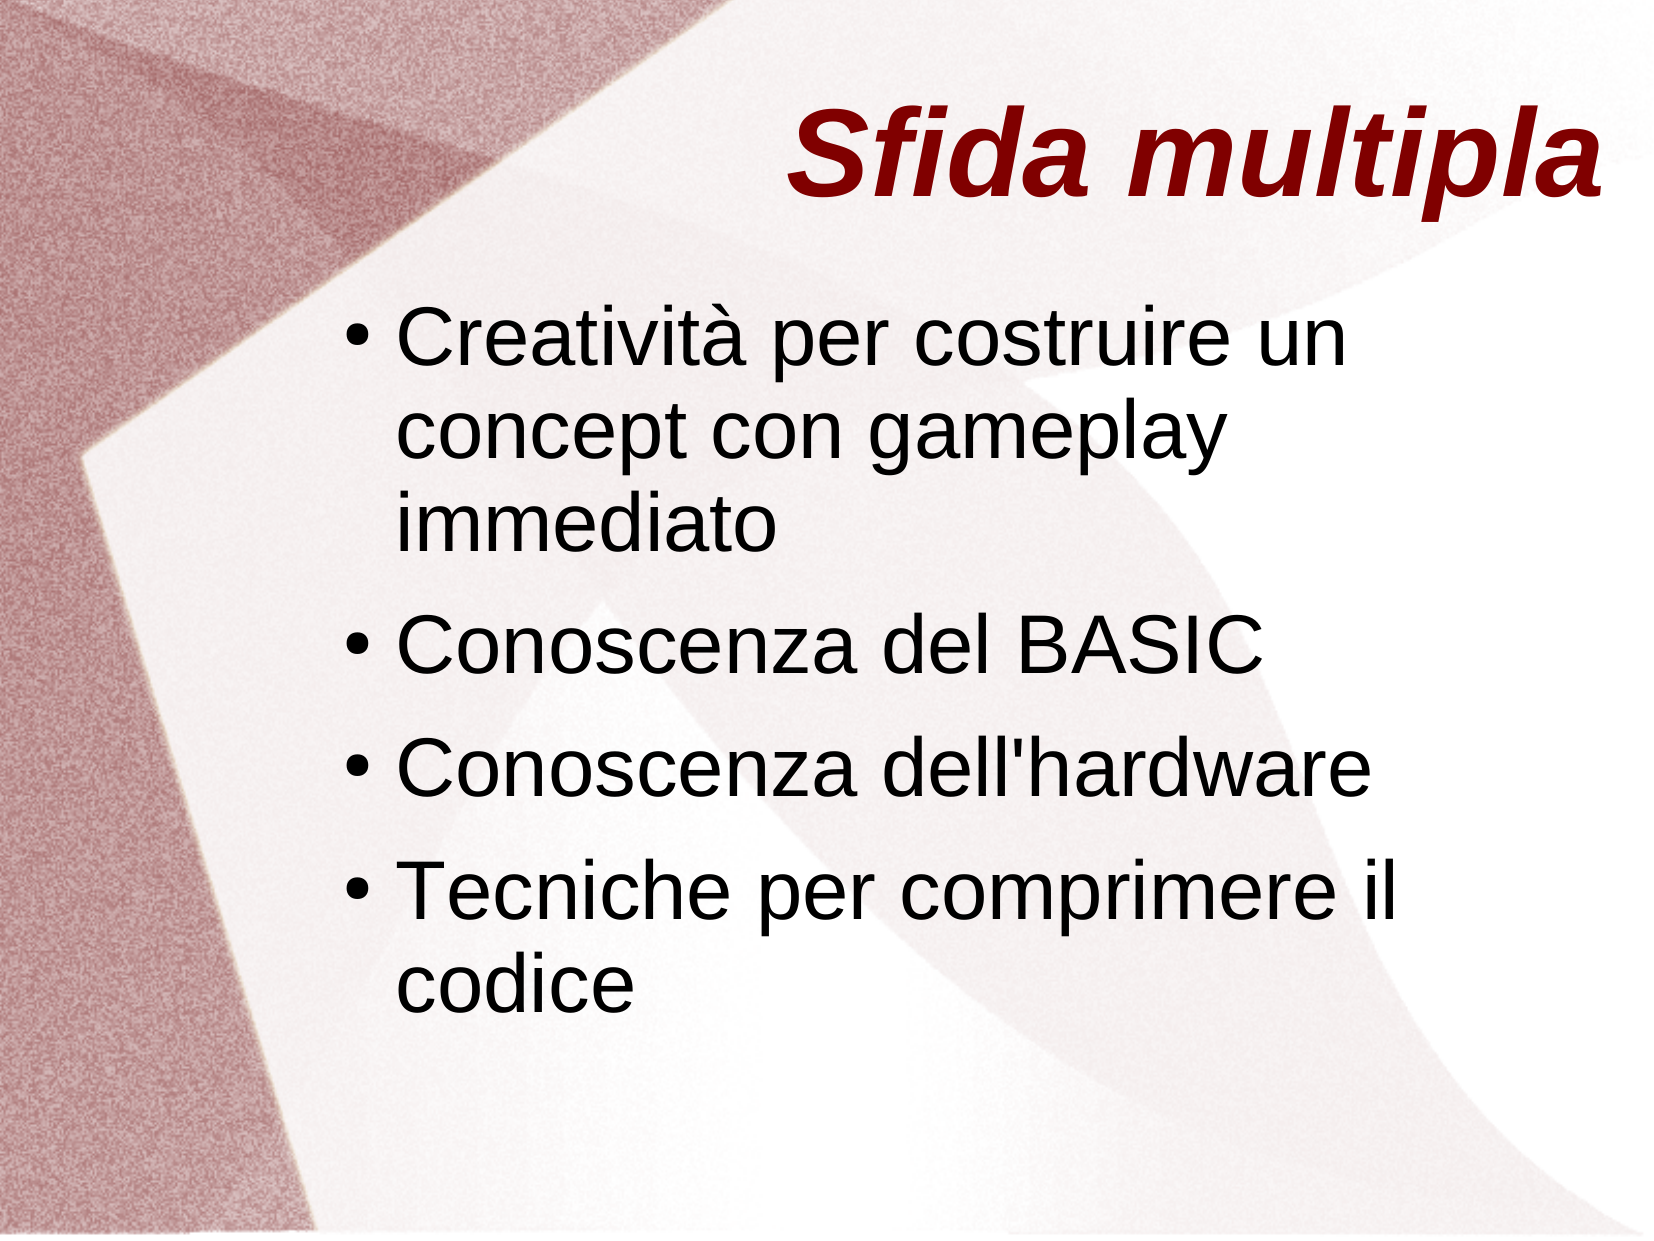

# Sfida multipla
Creatività per costruire un concept con gameplay immediato
Conoscenza del BASIC
Conoscenza dell'hardware
Tecniche per comprimere il codice